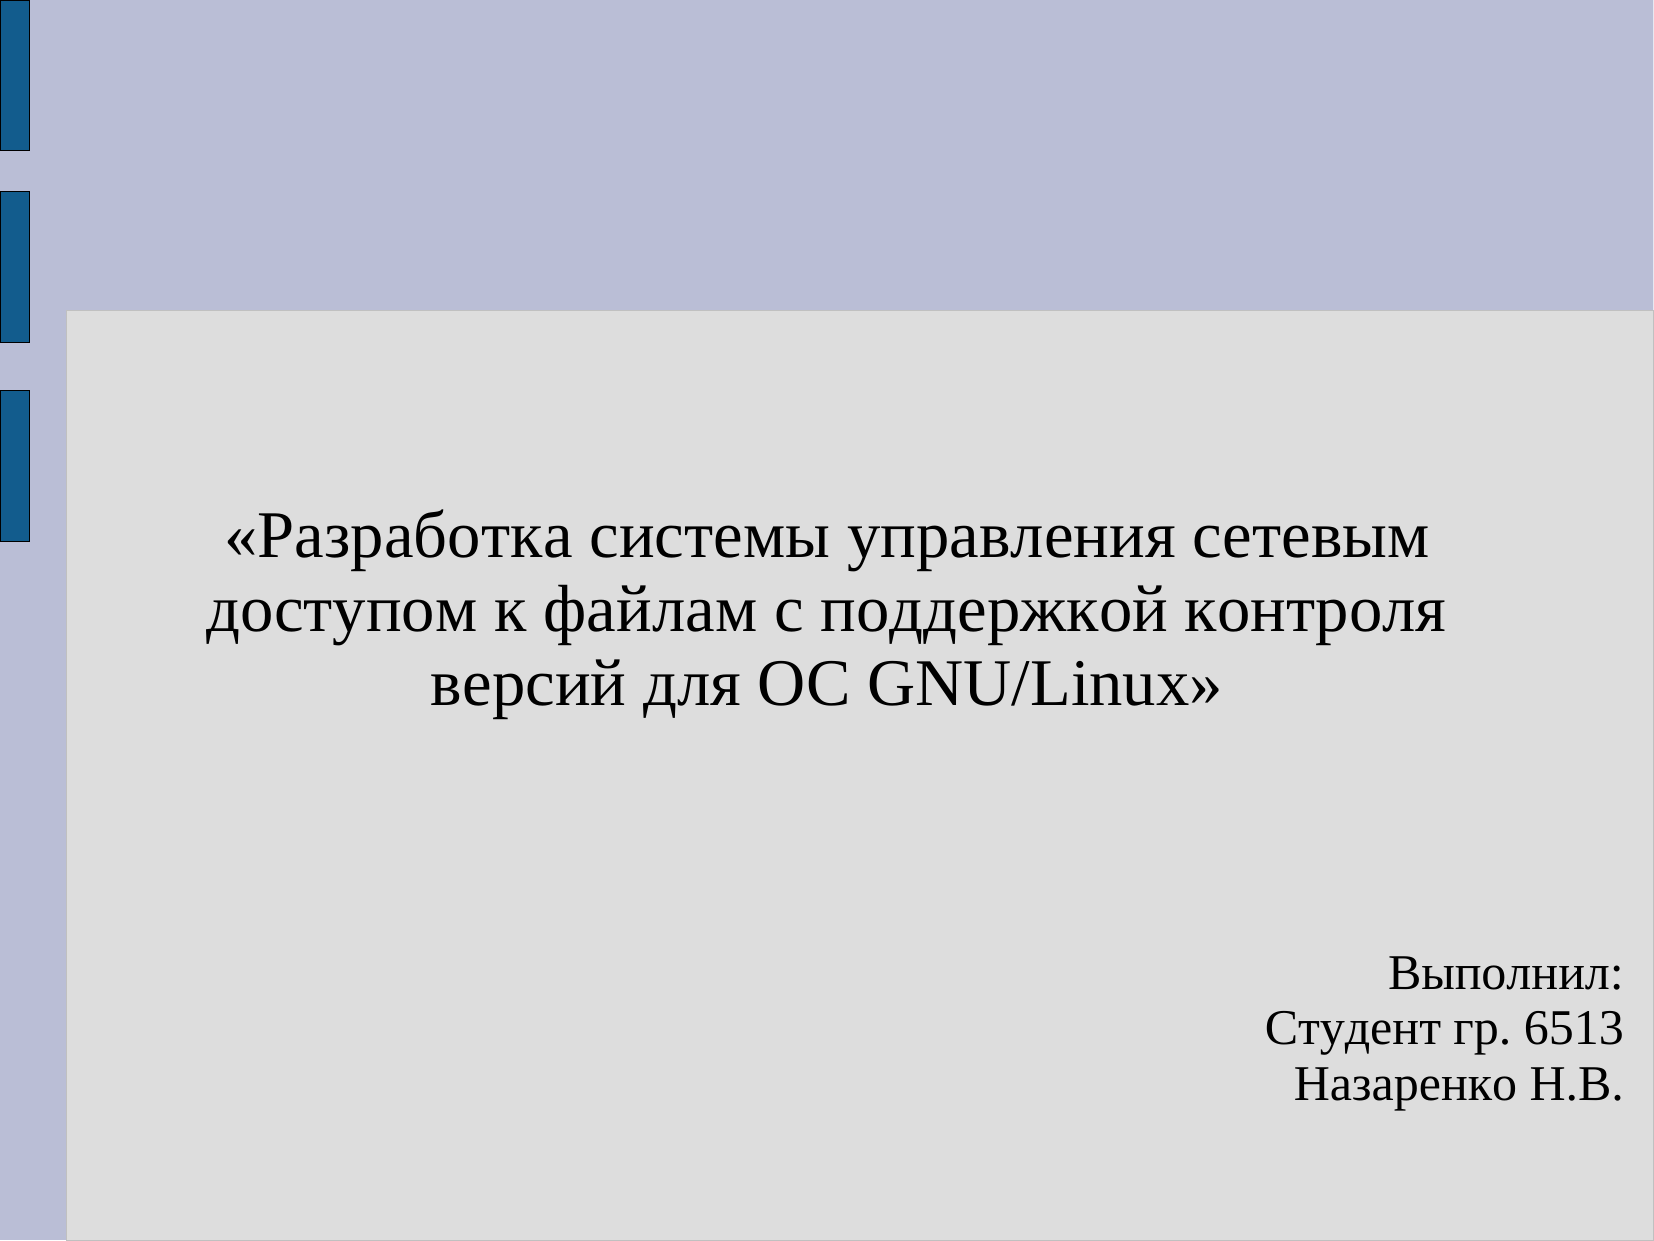

# «Разработка системы управления сетевым доступом к файлам с поддержкой контроля версий для ОС GNU/Linux»
Выполнил:
Студент гр. 6513
Назаренко Н.В.